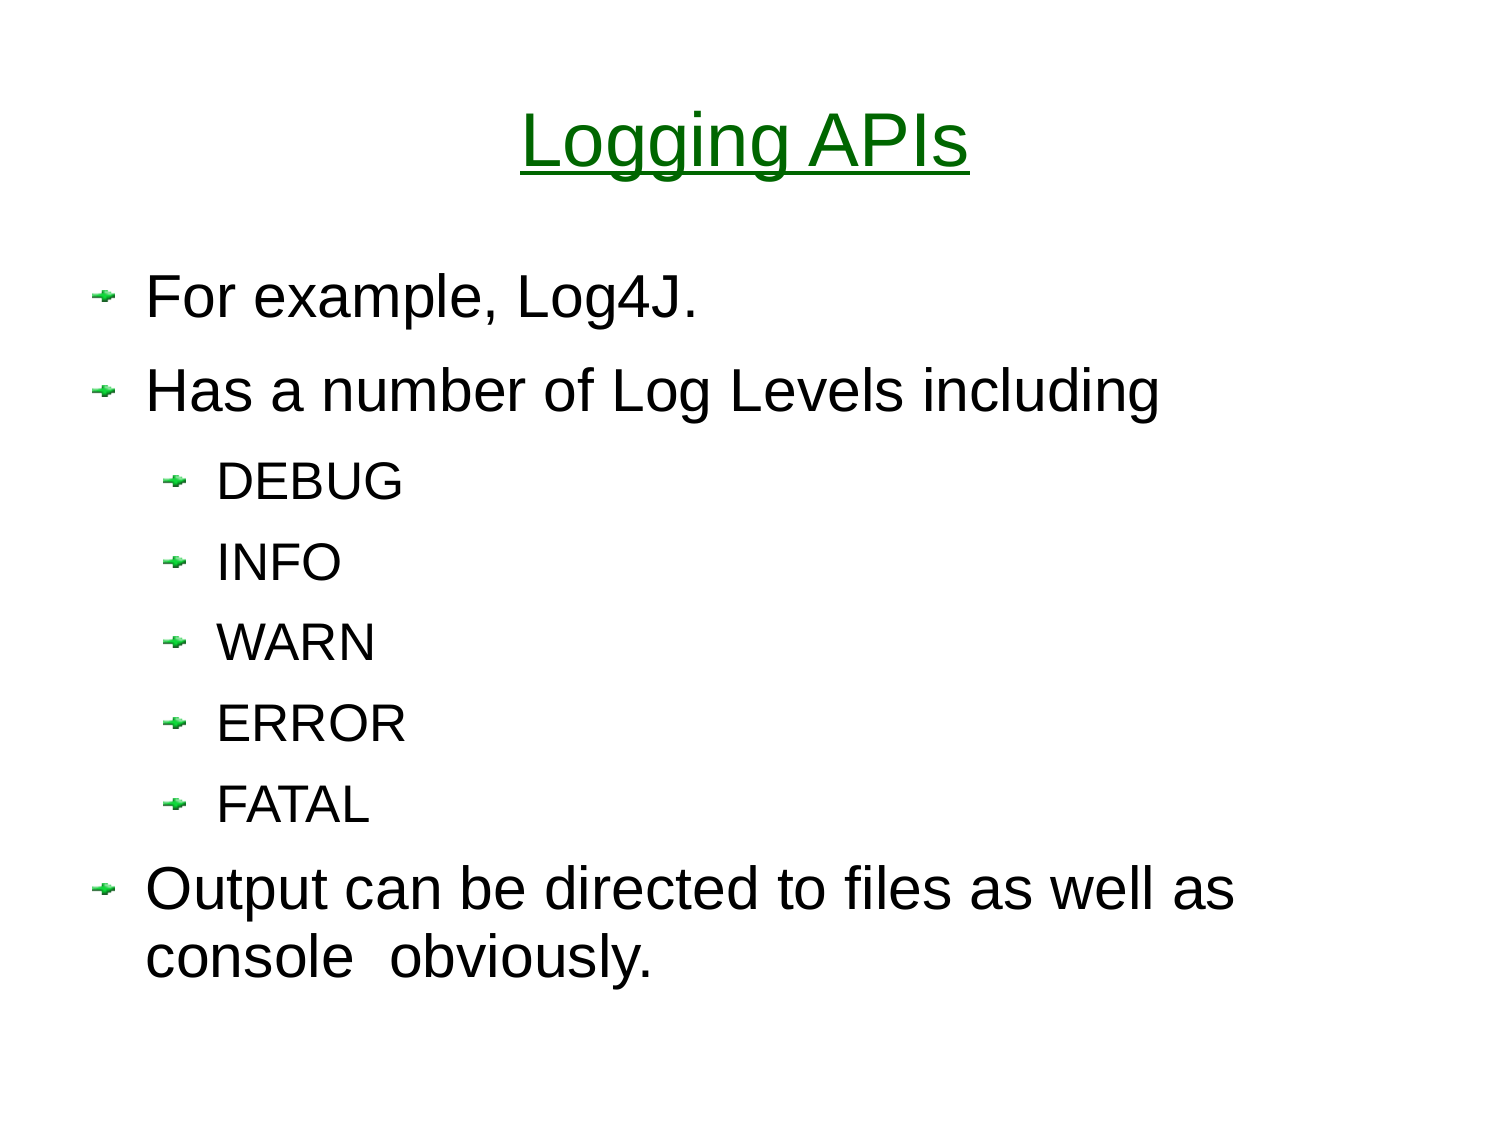

# Logging APIs
For example, Log4J.
Has a number of Log Levels including
DEBUG
INFO
WARN
ERROR
FATAL
Output can be directed to files as well as console obviously.